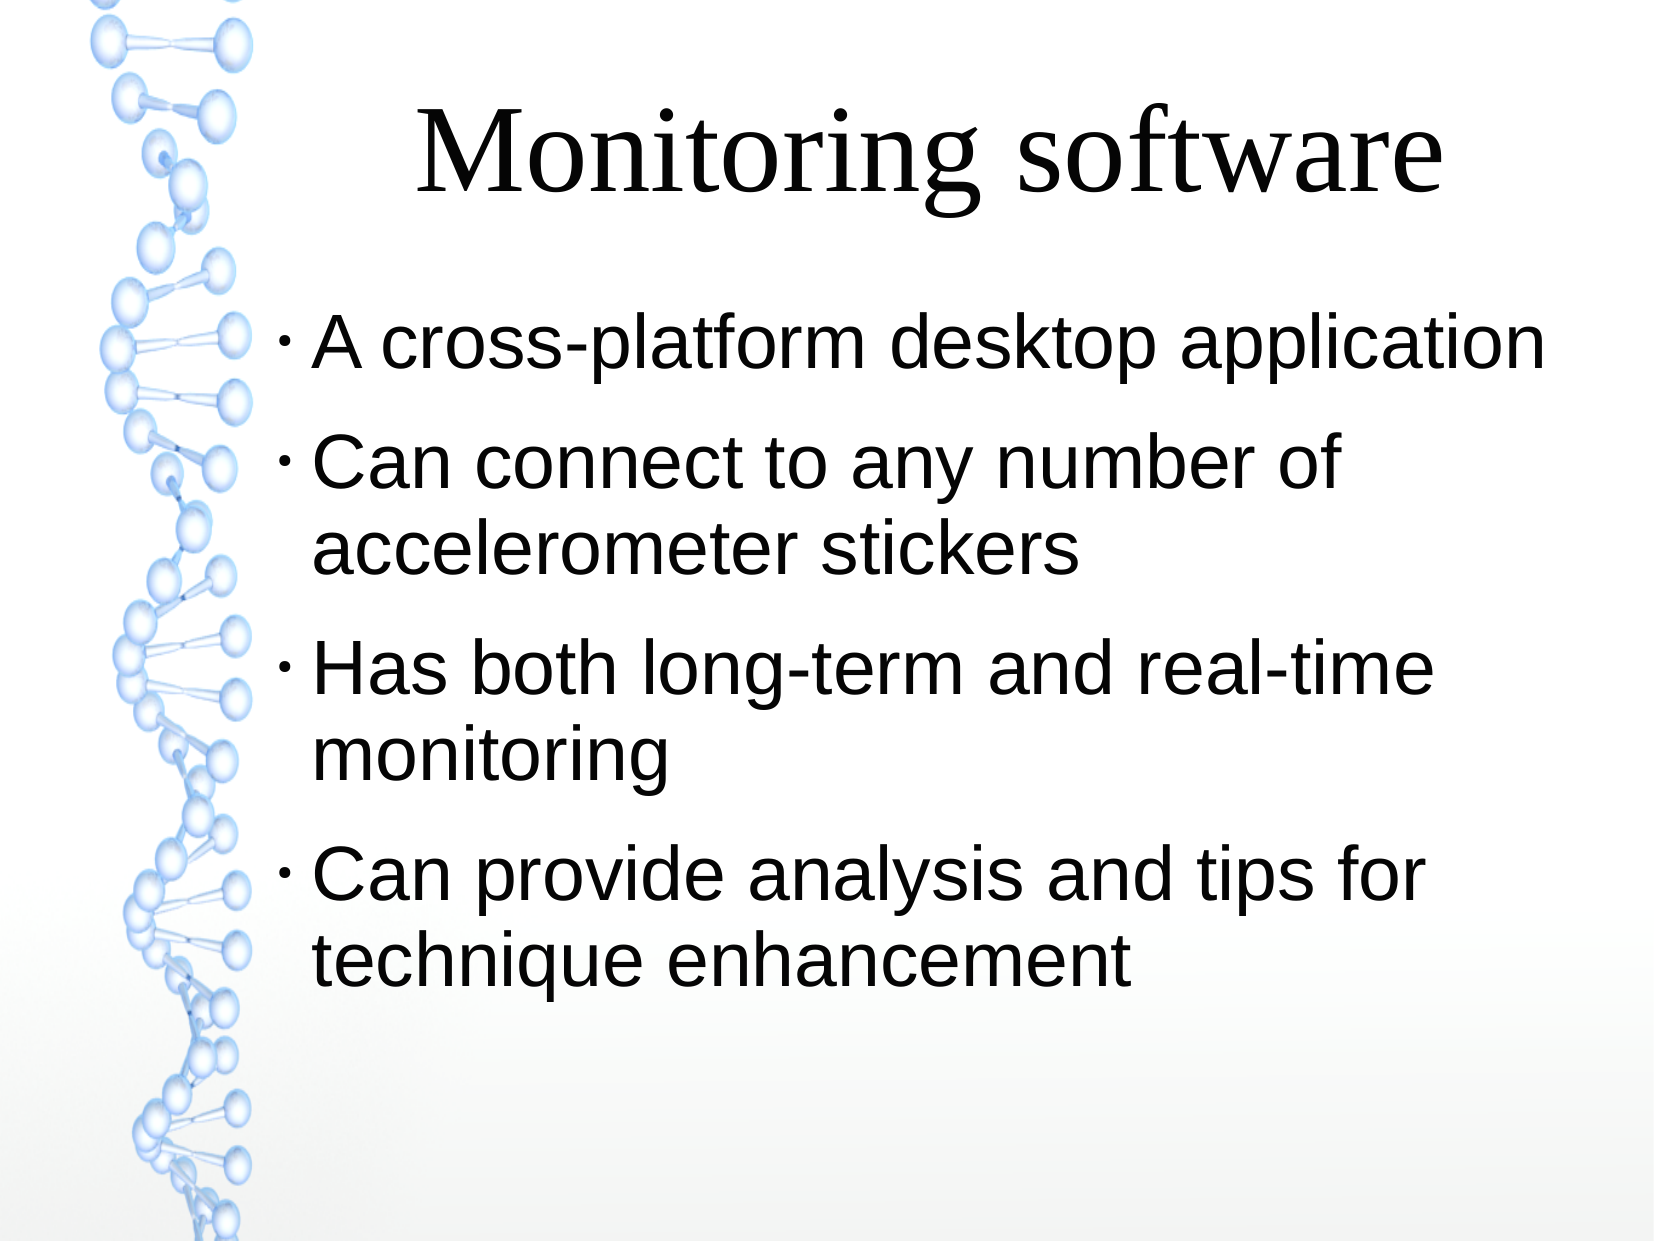

# Monitoring software
A cross-platform desktop application
Can connect to any number of accelerometer stickers
Has both long-term and real-time monitoring
Can provide analysis and tips for technique enhancement